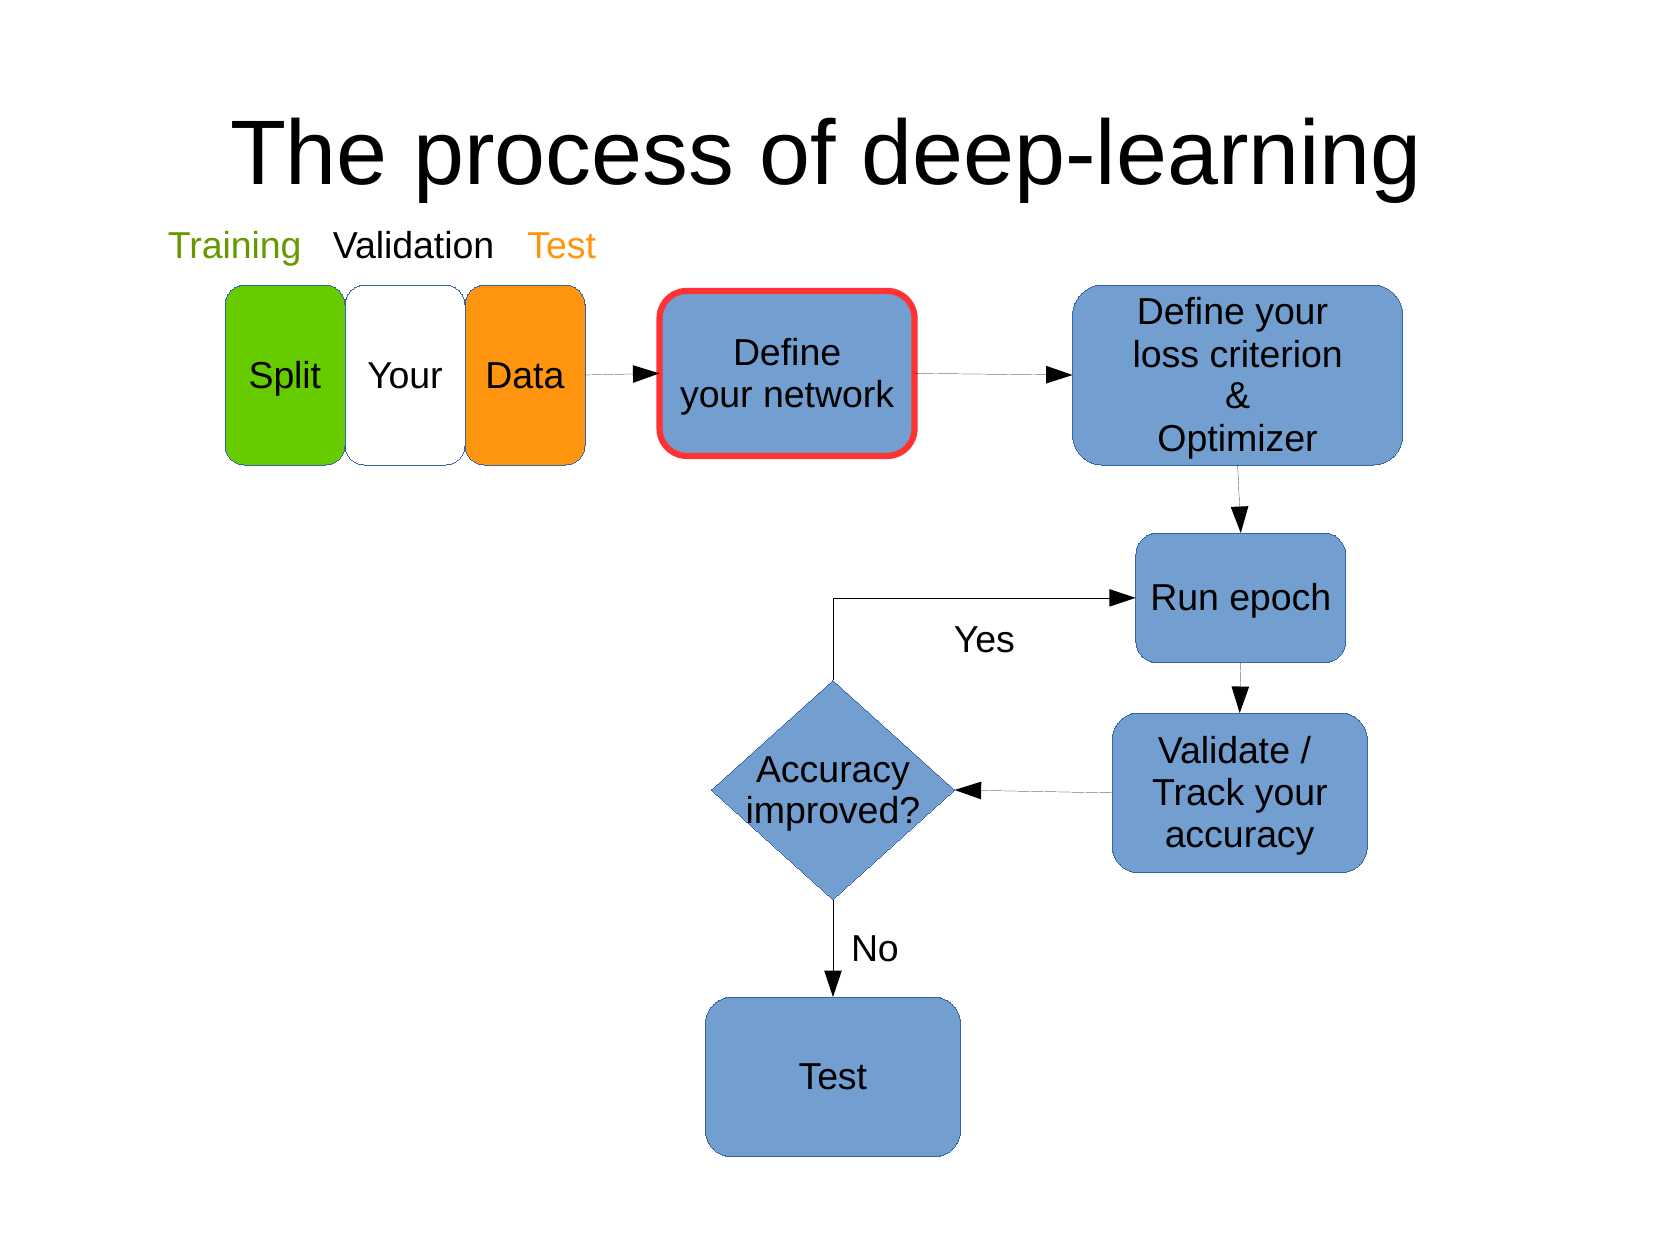

# The process of deep-learning
Training
Validation
Test
Split
Your
Data
Define your
loss criterion
&
Optimizer
Define
your network
Run epoch
Accuracy
improved?
Validate /
Track your
accuracy
Test